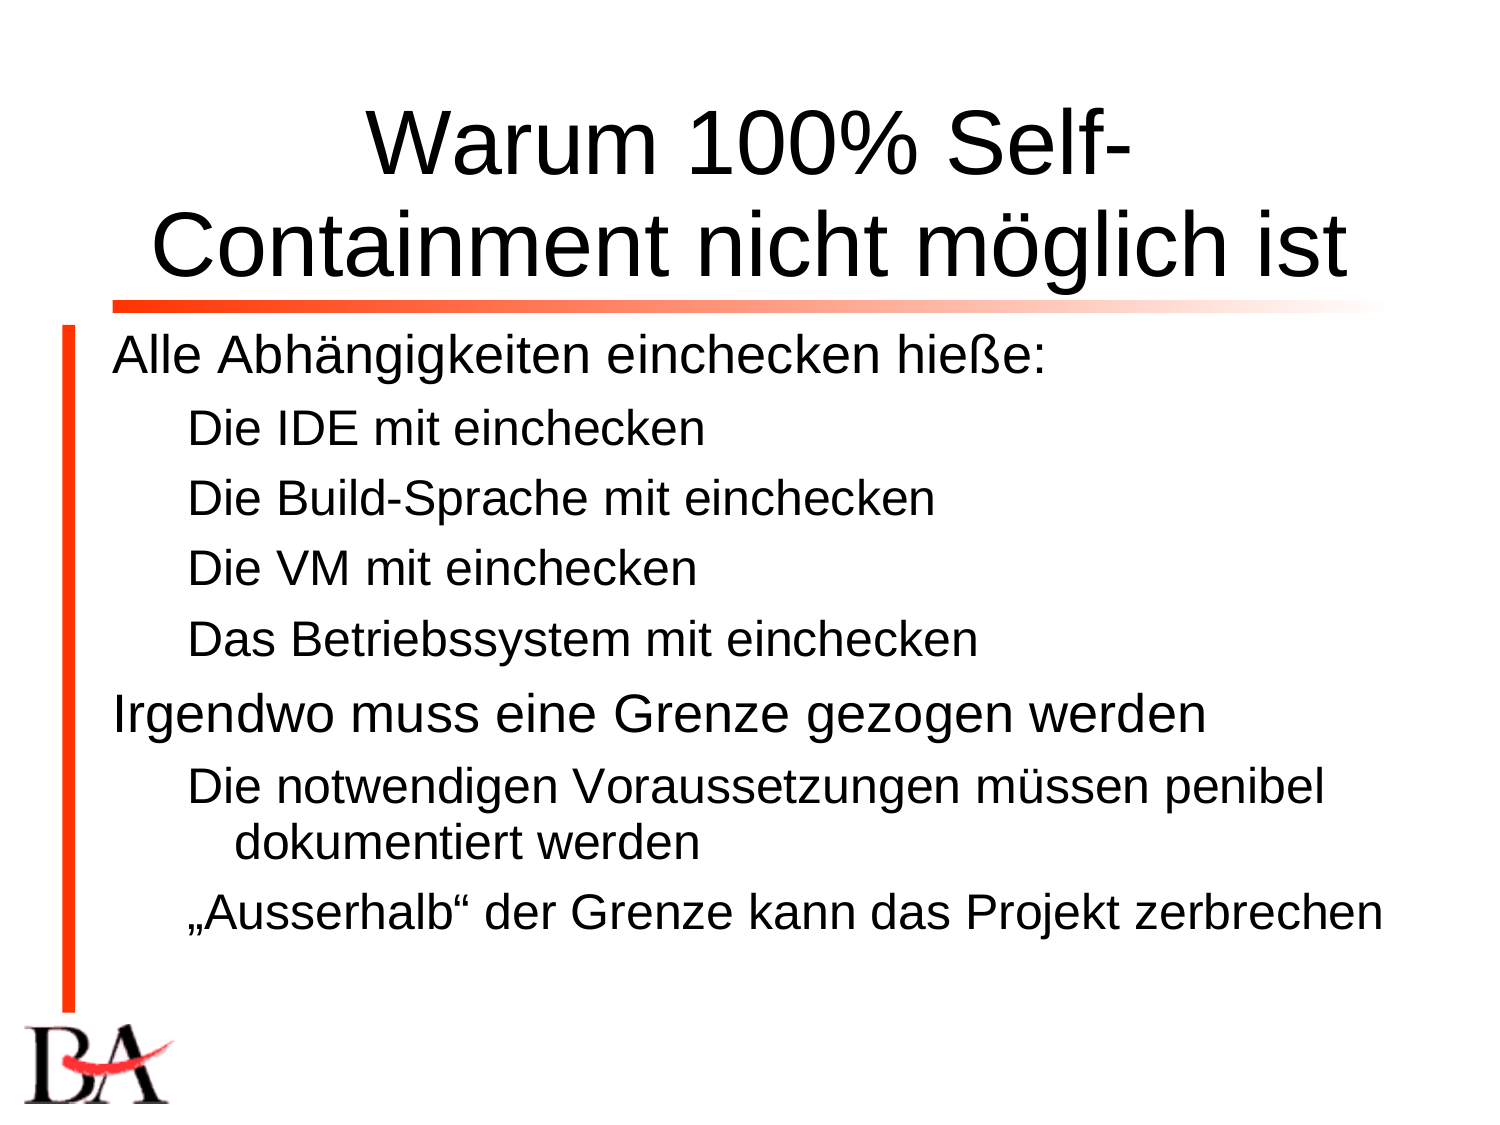

# Warum 100% Self-Containment nicht möglich ist
Alle Abhängigkeiten einchecken hieße:
Die IDE mit einchecken
Die Build-Sprache mit einchecken
Die VM mit einchecken
Das Betriebssystem mit einchecken
Irgendwo muss eine Grenze gezogen werden
Die notwendigen Voraussetzungen müssen penibel dokumentiert werden
„Ausserhalb“ der Grenze kann das Projekt zerbrechen